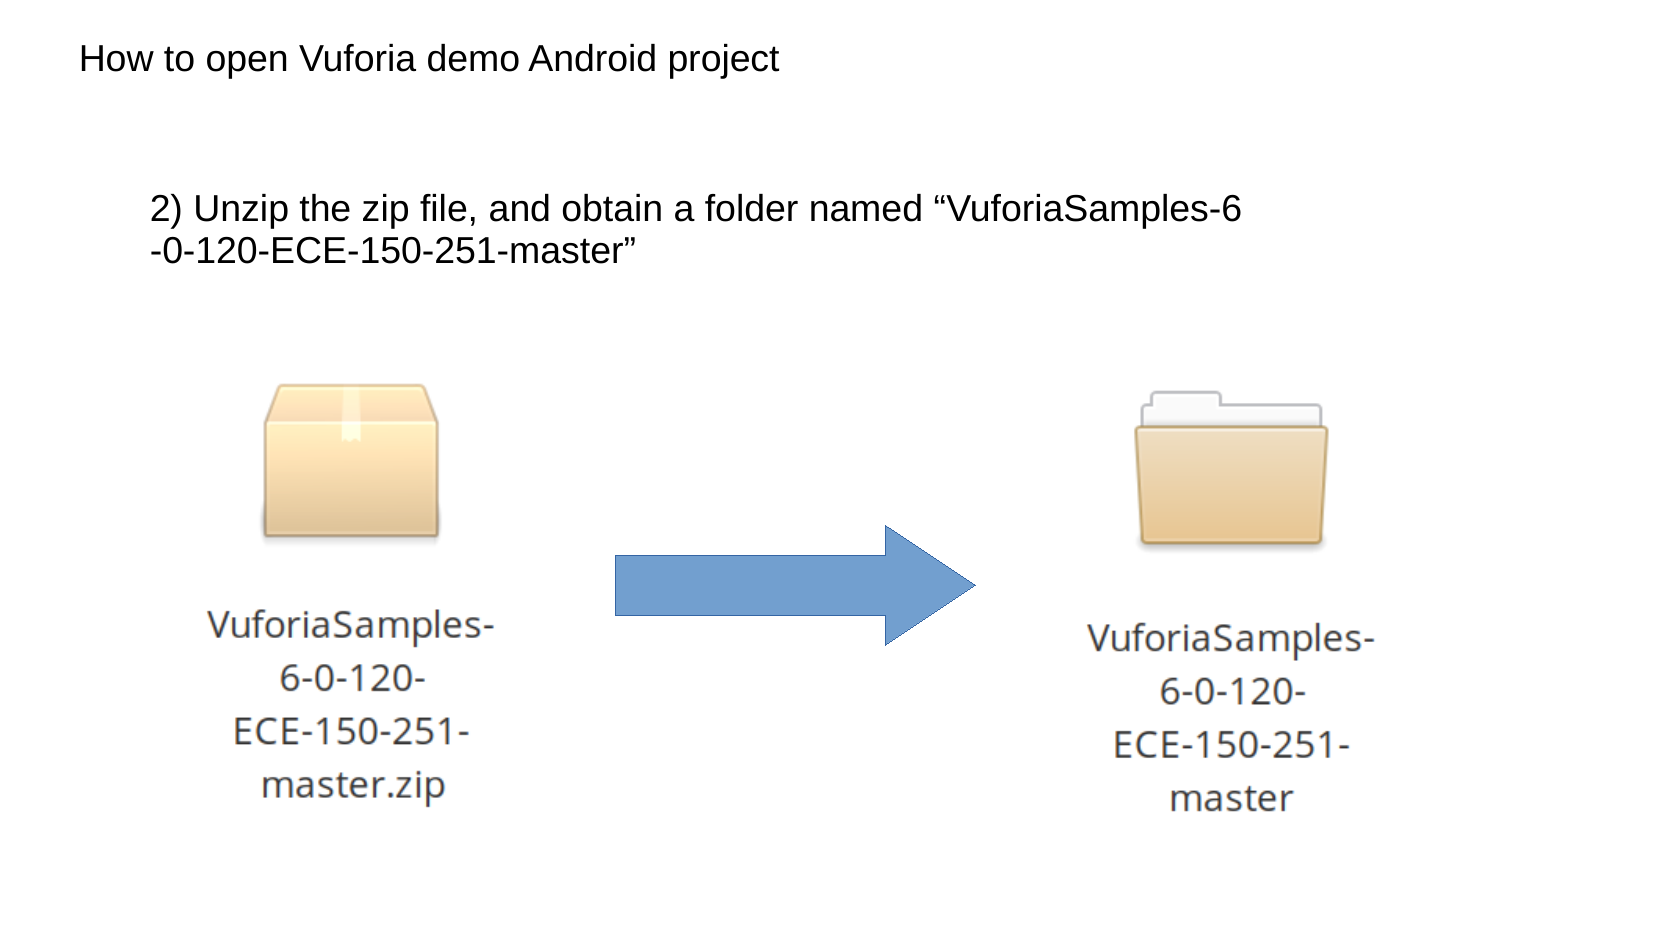

How to open Vuforia demo Android project
2) Unzip the zip file, and obtain a folder named “VuforiaSamples-6
-0-120-ECE-150-251-master”